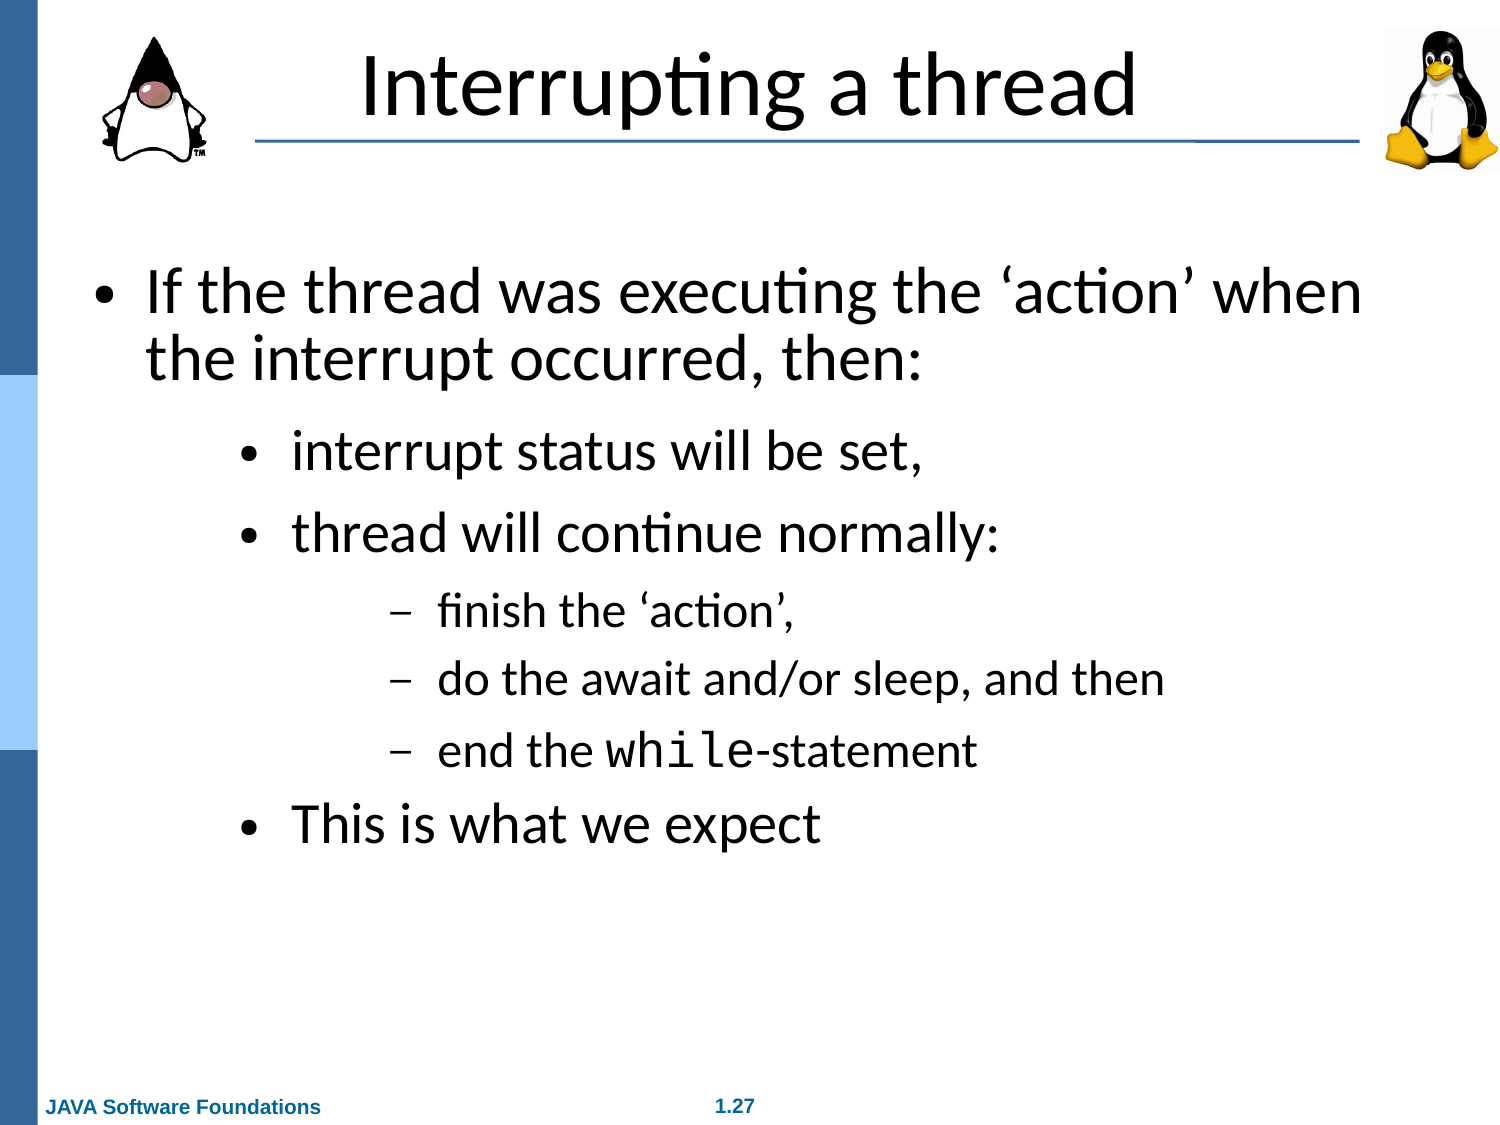

# Interrupting a thread
If the thread was executing the ‘action’ when the interrupt occurred, then:
interrupt status will be set,
thread will continue normally:
finish the ‘action’,
do the await and/or sleep, and then
end the while-statement
This is what we expect